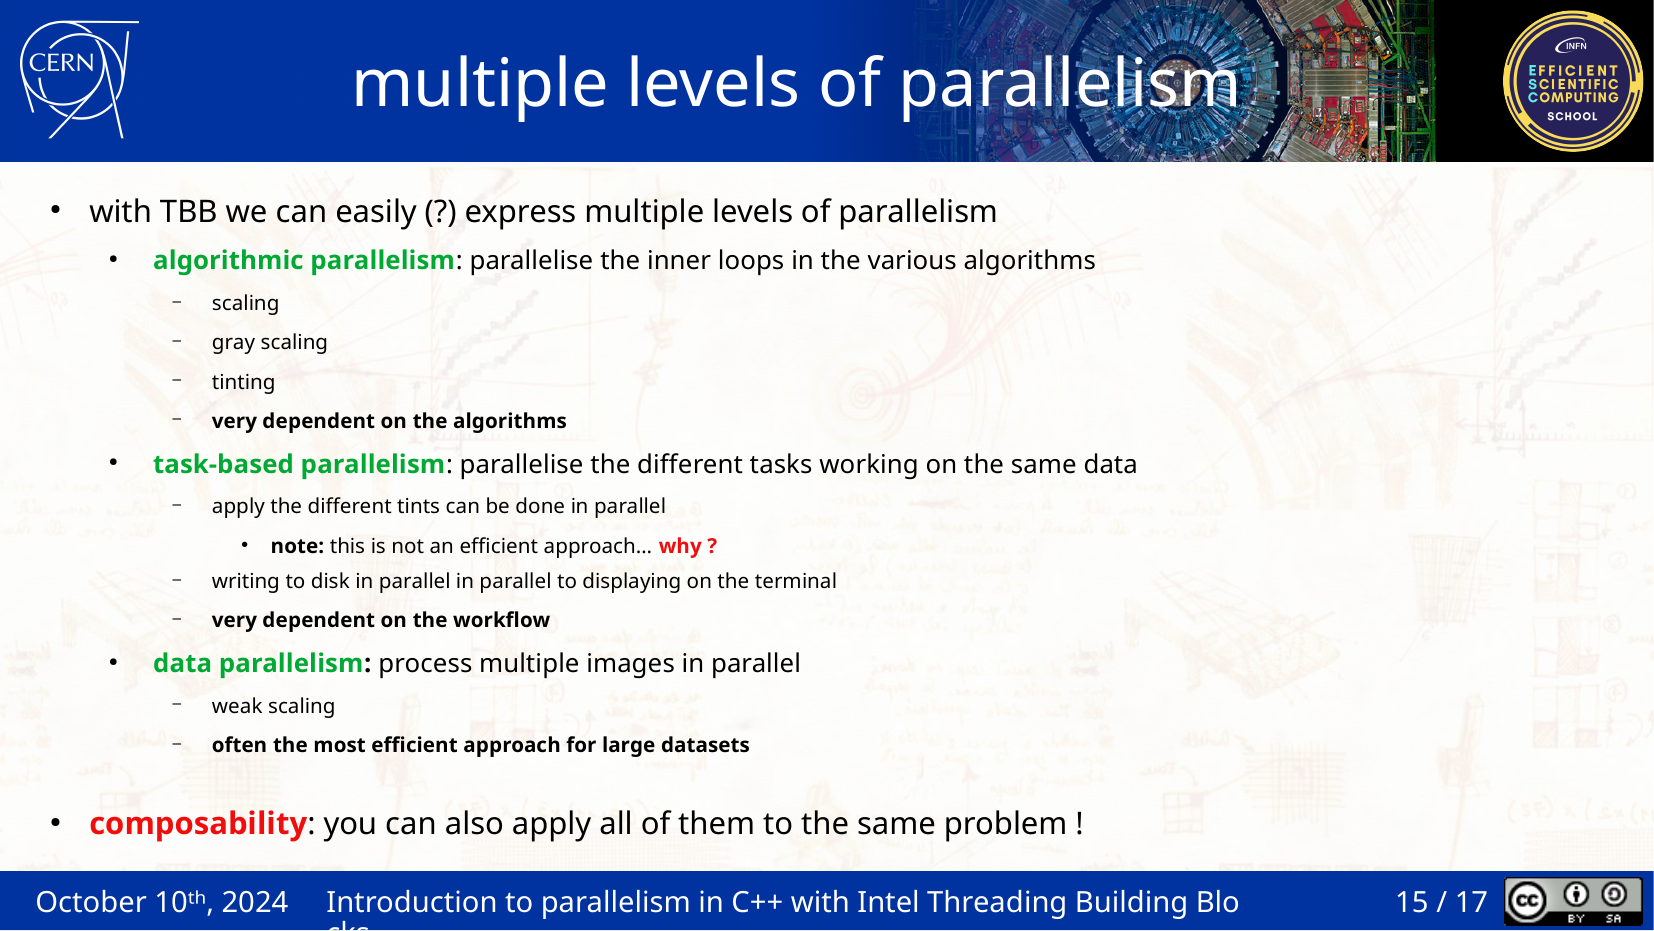

# multiple levels of parallelism
with TBB we can easily (?) express multiple levels of parallelism
algorithmic parallelism: parallelise the inner loops in the various algorithms
scaling
gray scaling
tinting
very dependent on the algorithms
task-based parallelism: parallelise the different tasks working on the same data
apply the different tints can be done in parallel
note: this is not an efficient approach… why ?
writing to disk in parallel in parallel to displaying on the terminal
very dependent on the workflow
data parallelism: process multiple images in parallel
weak scaling
often the most efficient approach for large datasets
composability: you can also apply all of them to the same problem !
October 10ᵗʰ, 2024
Introduction to parallelism in C++ with Intel Threading Building Blocks
15